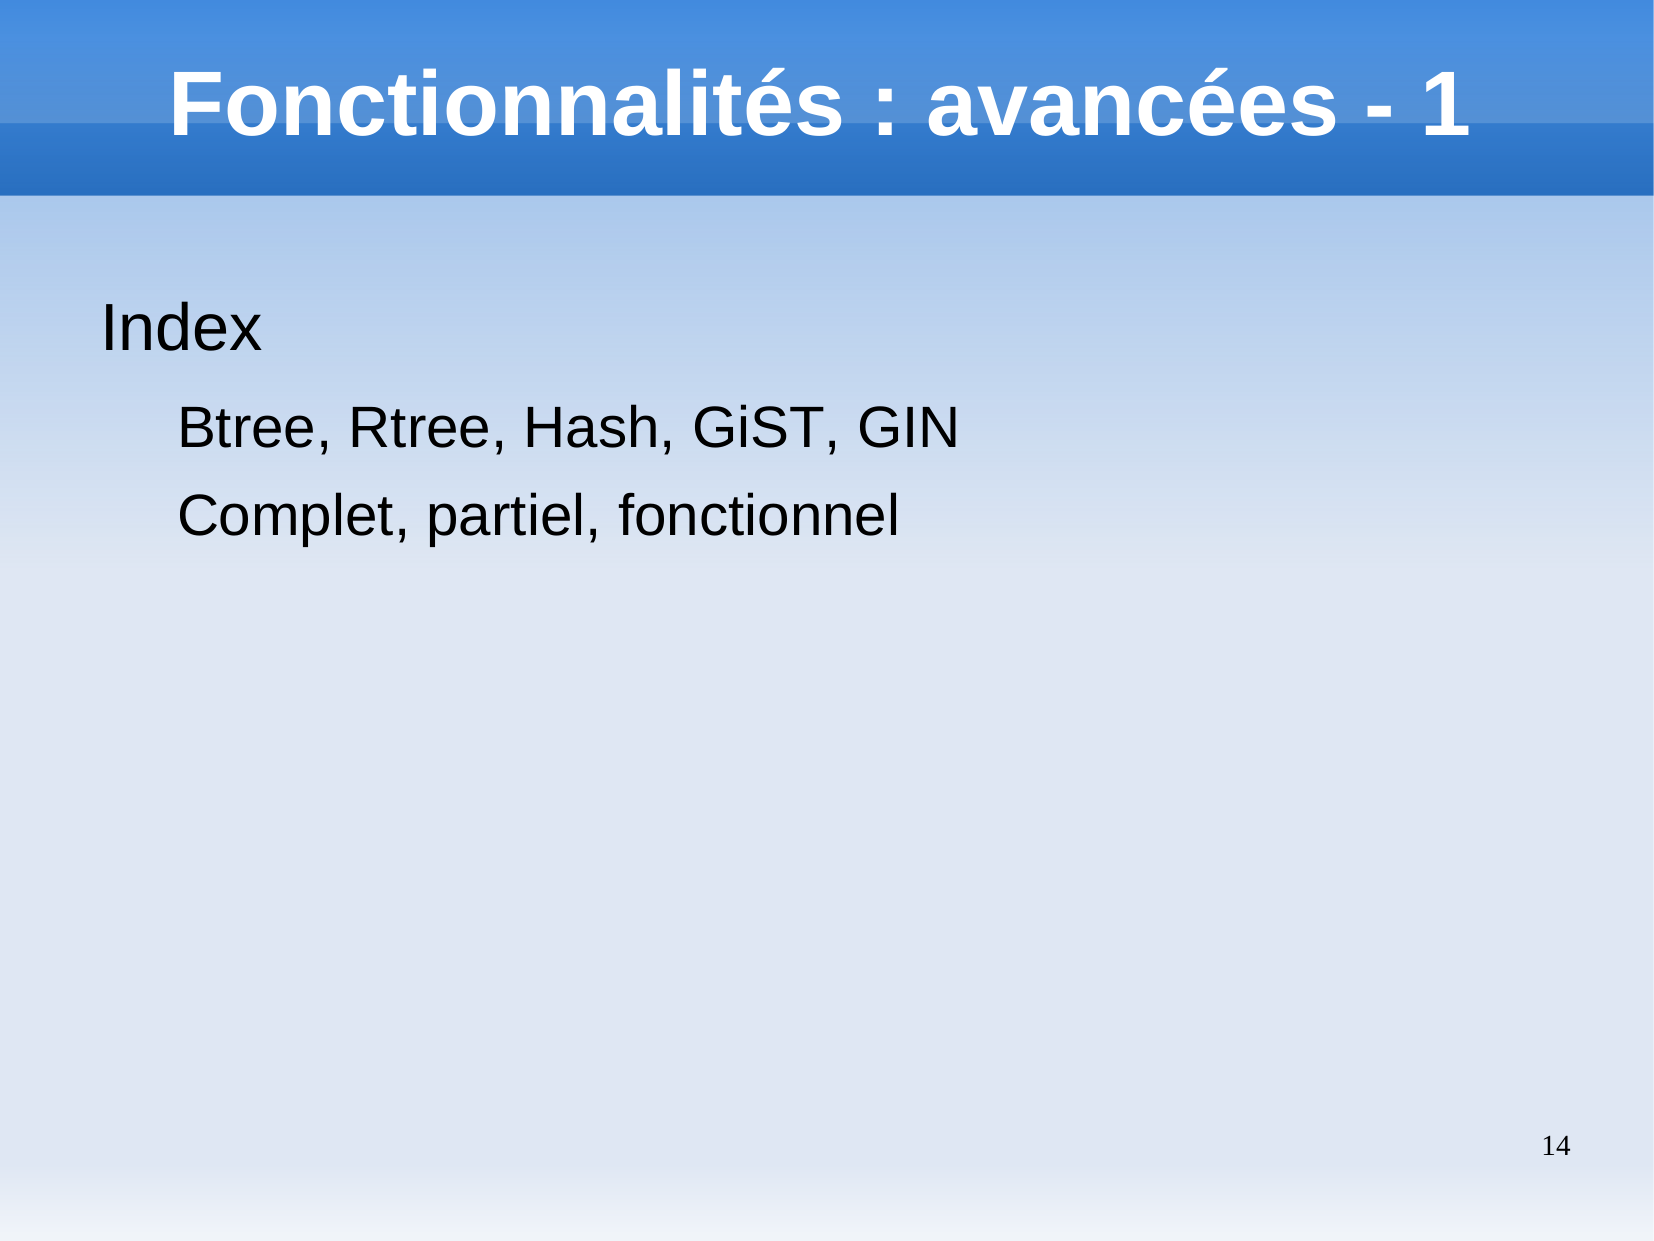

# Fonctionnalités : avancées - 1
Index
Btree, Rtree, Hash, GiST, GIN
Complet, partiel, fonctionnel
14